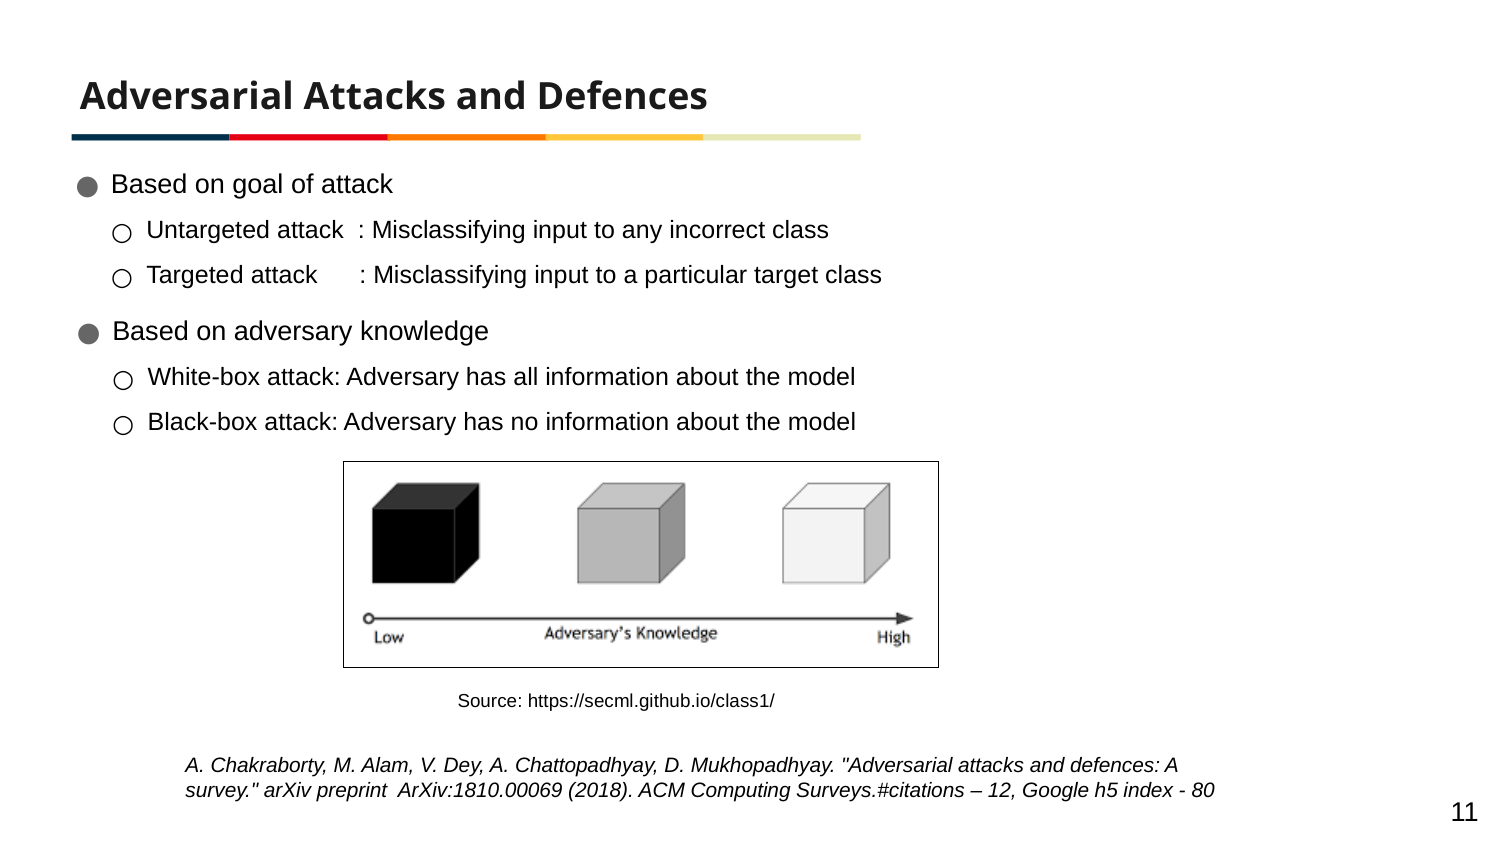

Adversarial Attacks and Defences
Based on goal of attack
Untargeted attack : Misclassifying input to any incorrect class
Targeted attack : Misclassifying input to a particular target class
Based on adversary knowledge
White-box attack: Adversary has all information about the model
Black-box attack: Adversary has no information about the model
Source: https://secml.github.io/class1/
A. Chakraborty, M. Alam, V. Dey, A. Chattopadhyay, D. Mukhopadhyay. "Adversarial attacks and defences: A
survey." arXiv preprint ArXiv:1810.00069 (2018). ACM Computing Surveys.#citations – 12, Google h5 index - 80